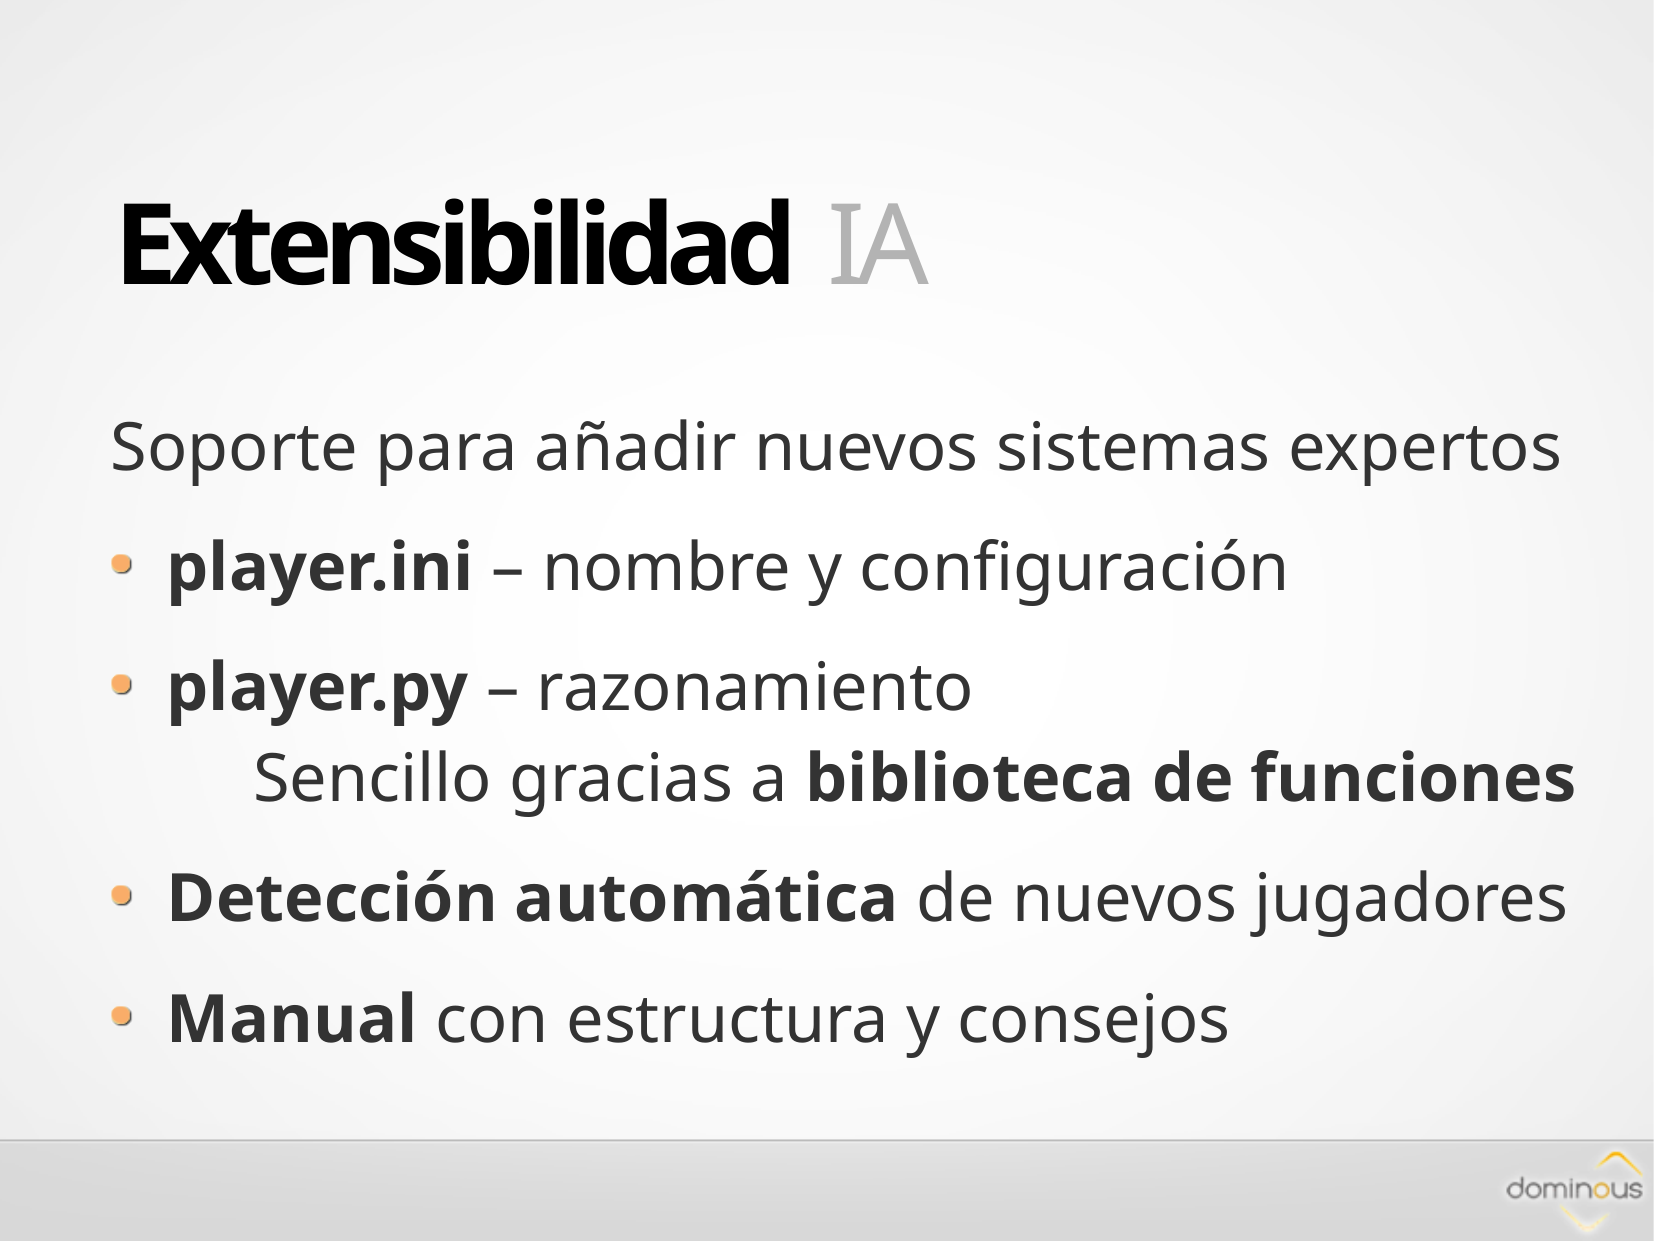

Extensibilidad IA
Soporte para añadir nuevos sistemas expertos
player.ini – nombre y configuración
player.py – razonamiento
 Sencillo gracias a biblioteca de funciones
Detección automática de nuevos jugadores
Manual con estructura y consejos